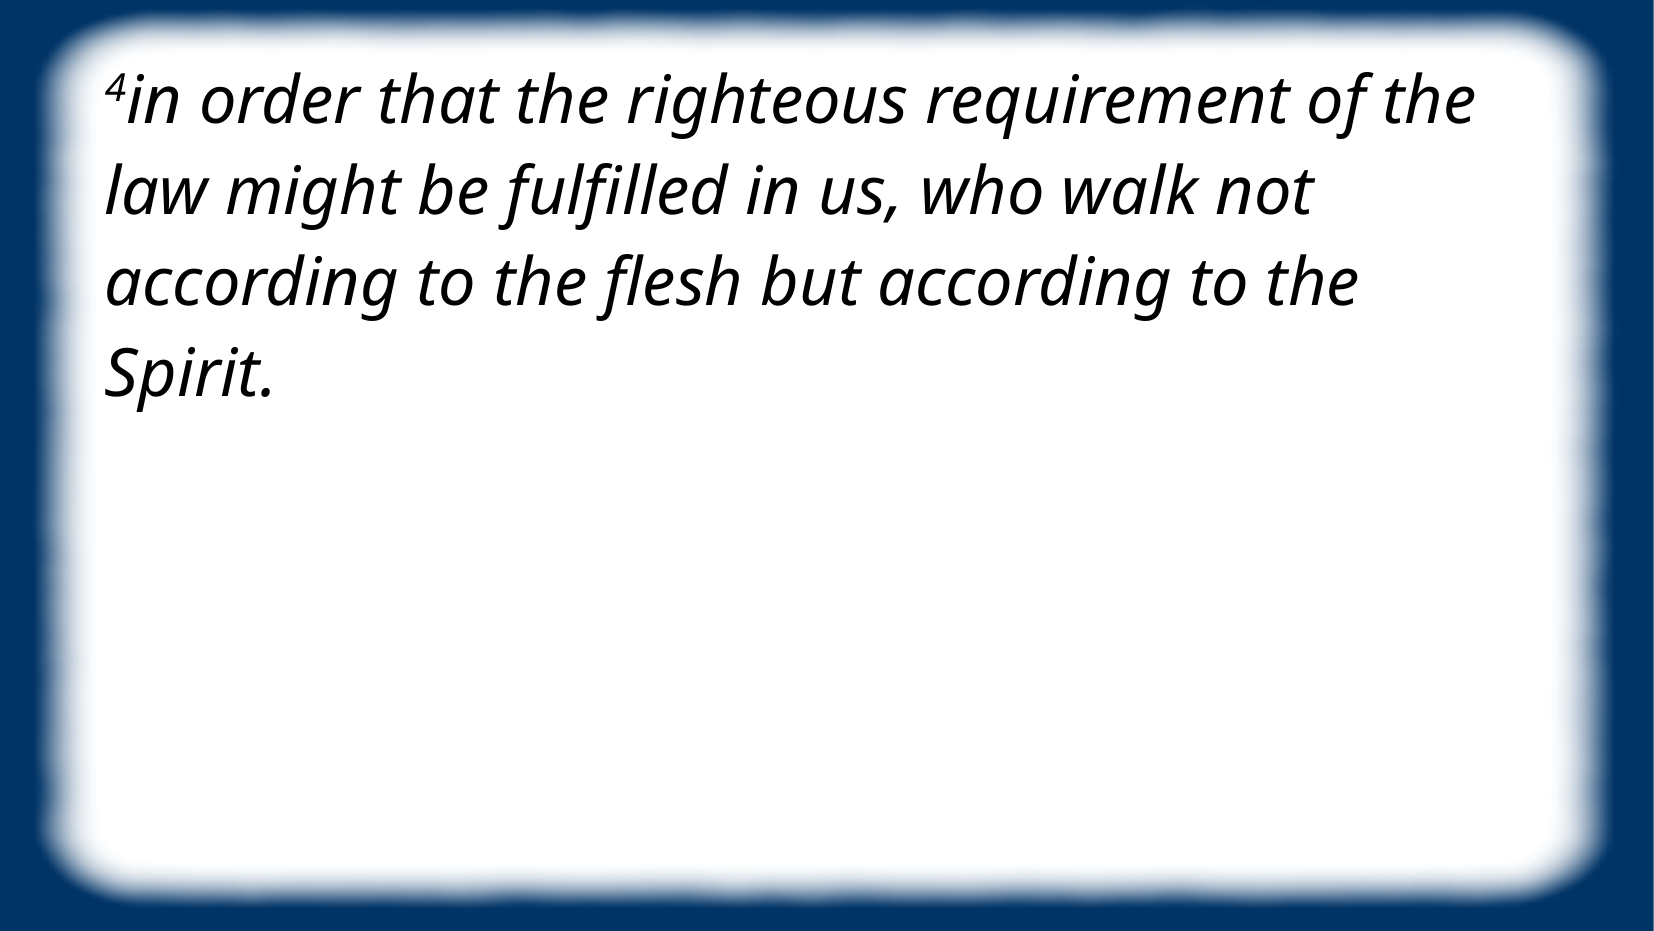

4in order that the righteous requirement of the law might be fulfilled in us, who walk not according to the flesh but according to the Spirit.